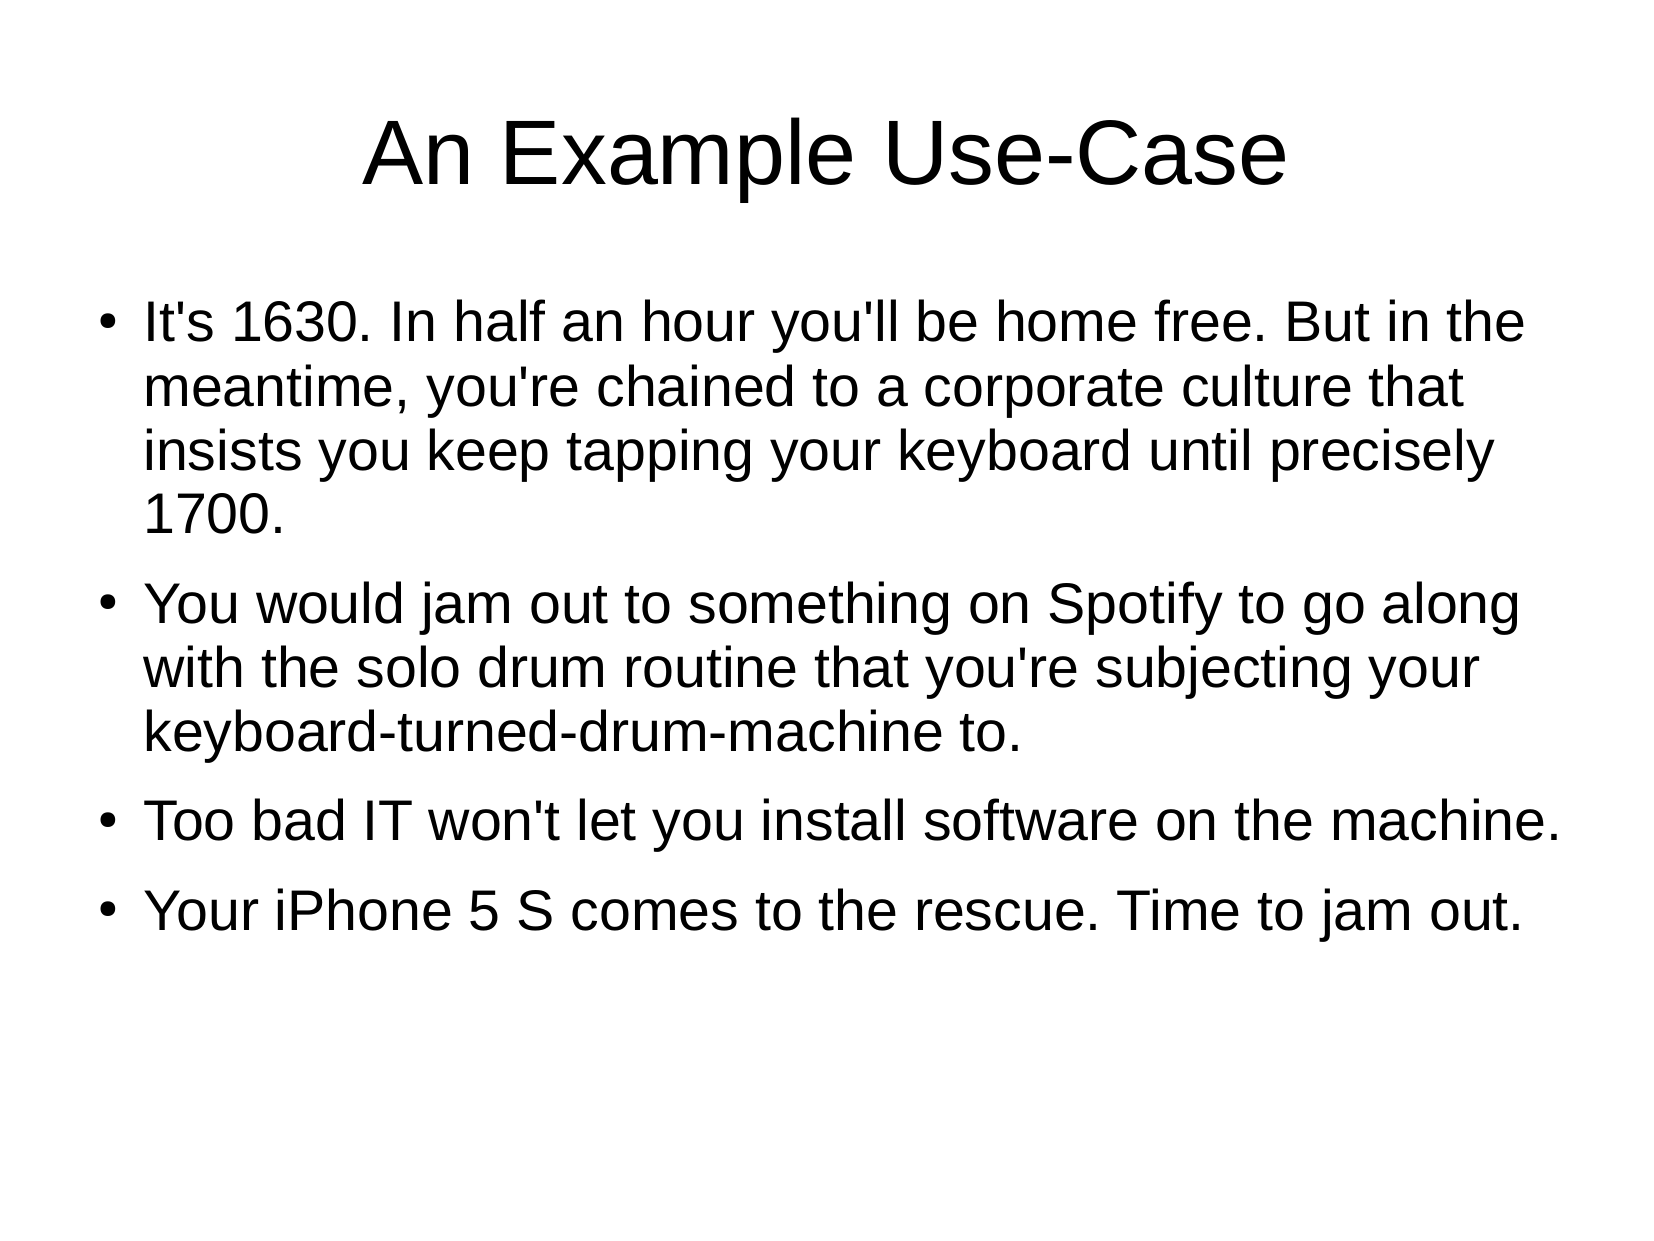

# An Example Use-Case
It's 1630. In half an hour you'll be home free. But in the meantime, you're chained to a corporate culture that insists you keep tapping your keyboard until precisely 1700.
You would jam out to something on Spotify to go along with the solo drum routine that you're subjecting your keyboard-turned-drum-machine to.
Too bad IT won't let you install software on the machine.
Your iPhone 5 S comes to the rescue. Time to jam out.